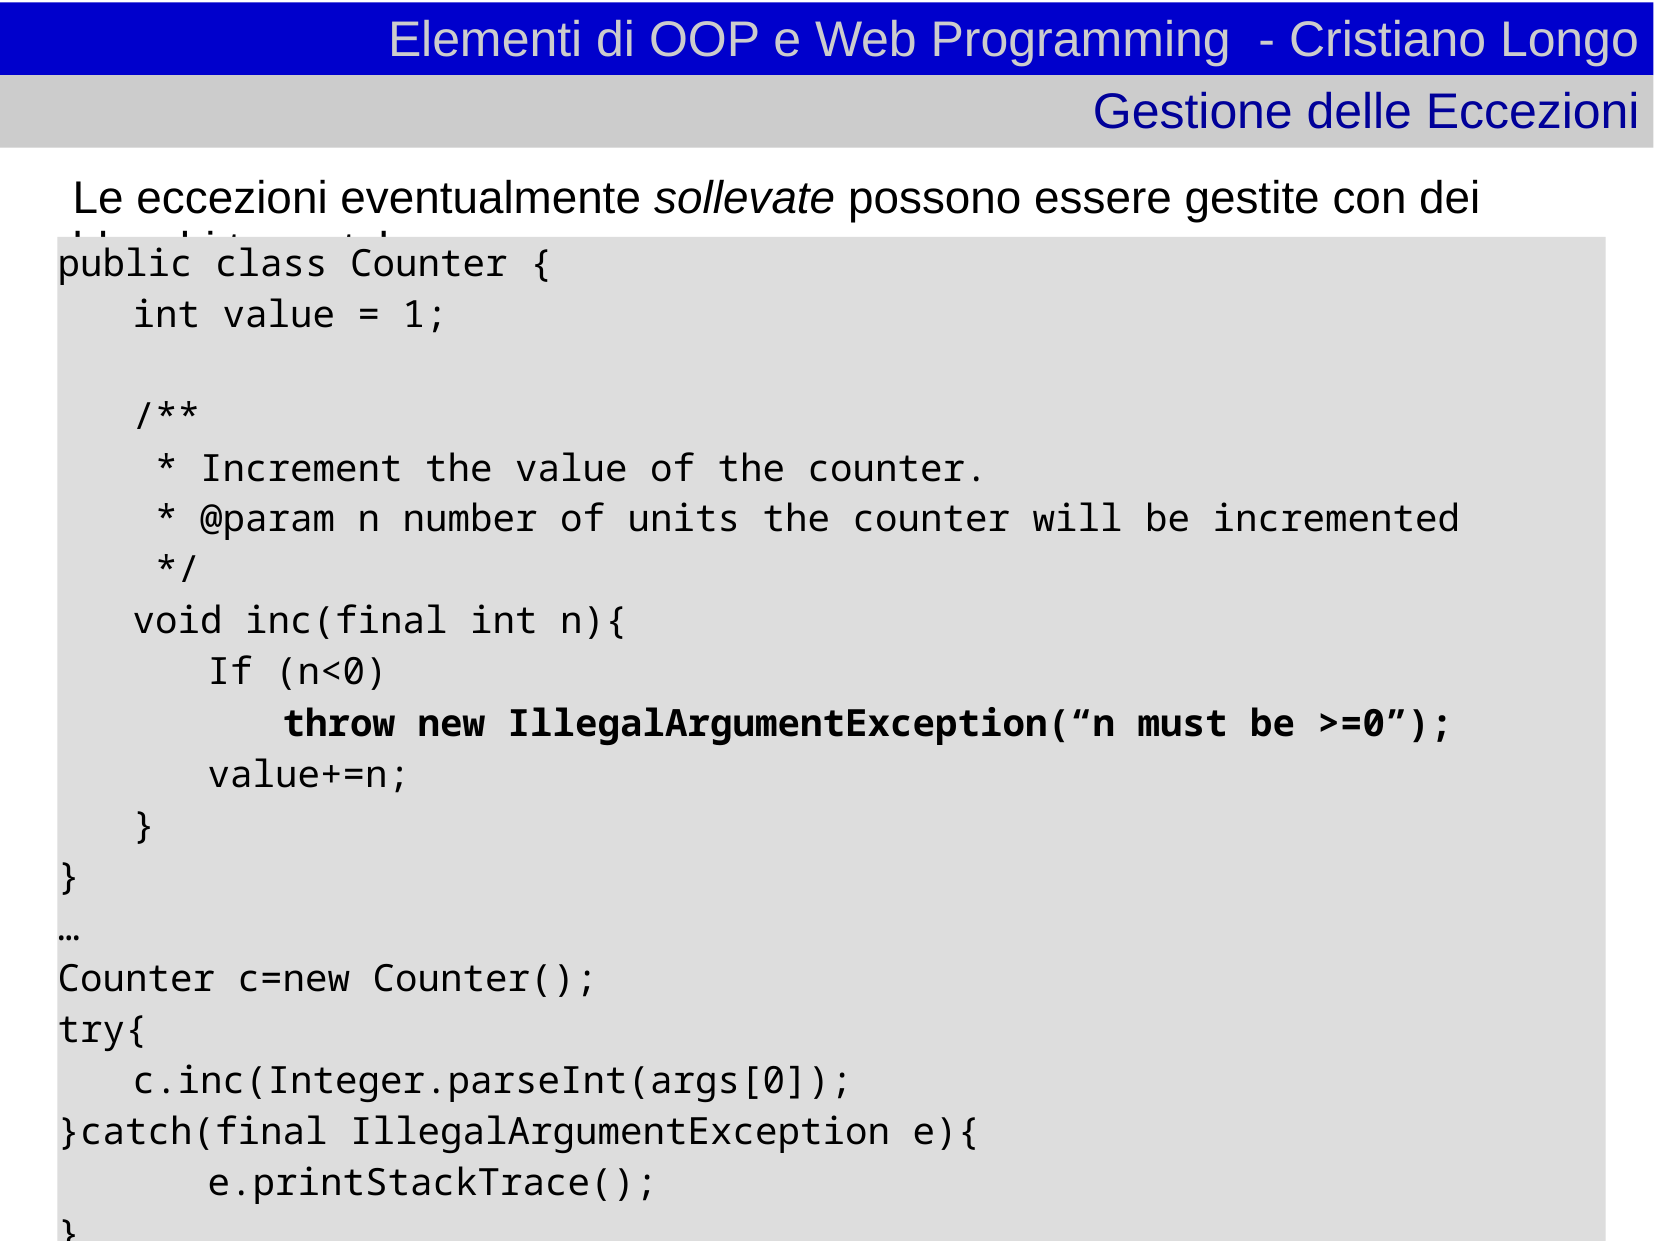

# Elementi di OOP e Web Programming - Cristiano Longo
Gestione delle Eccezioni
Le eccezioni eventualmente sollevate possono essere gestite con dei blocchi try-catch.
public class Counter {
	int value = 1;
	/**
	 * Increment the value of the counter.
	 * @param n number of units the counter will be incremented
	 */
	void inc(final int n){
		If (n<0)
			throw new IllegalArgumentException(“n must be >=0”);
		value+=n;
	}
}
…
Counter c=new Counter();
try{
	c.inc(Integer.parseInt(args[0]);
}catch(final IllegalArgumentException e){
		e.printStackTrace();
}